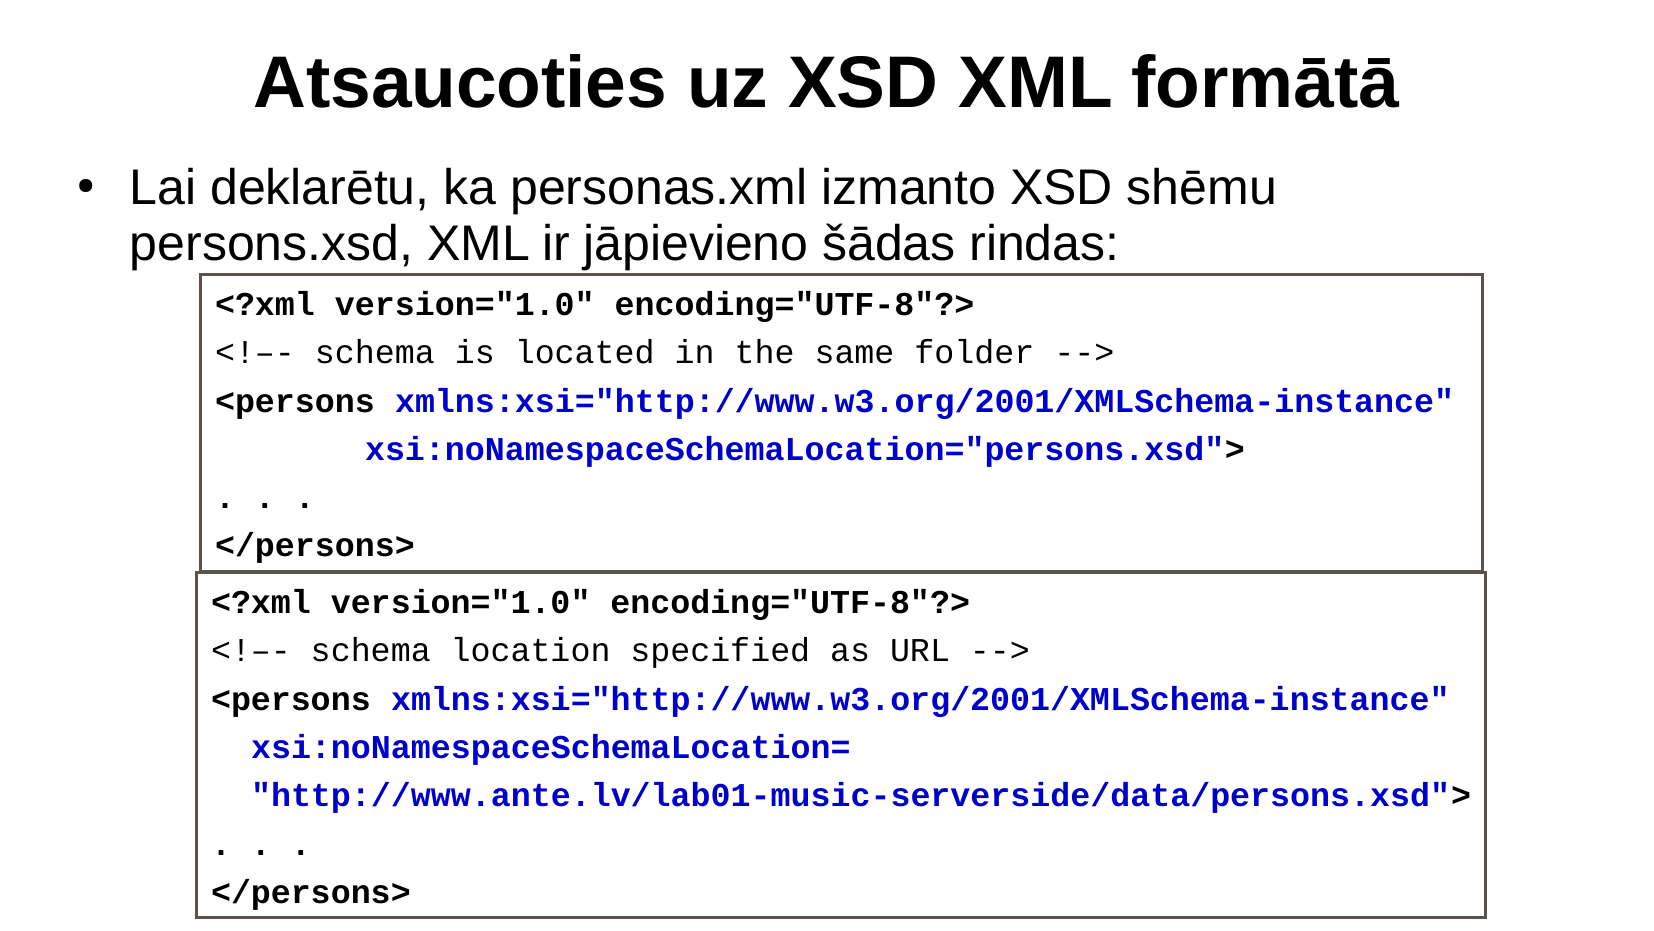

# Atsaucoties uz XSD XML formātā
Lai deklarētu, ka personas.xml izmanto XSD shēmu persons.xsd, XML ir jāpievieno šādas rindas:
<?xml version="1.0" encoding="UTF-8"?>
<!–- schema is located in the same folder -->
<persons xmlns:xsi="http://www.w3.org/2001/XMLSchema-instance"
 		xsi:noNamespaceSchemaLocation="persons.xsd">
. . .
</persons>
<?xml version="1.0" encoding="UTF-8"?>
<!–- schema location specified as URL -->
<persons xmlns:xsi="http://www.w3.org/2001/XMLSchema-instance"
 xsi:noNamespaceSchemaLocation=
 "http://www.ante.lv/lab01-music-serverside/data/persons.xsd">
. . .
</persons>